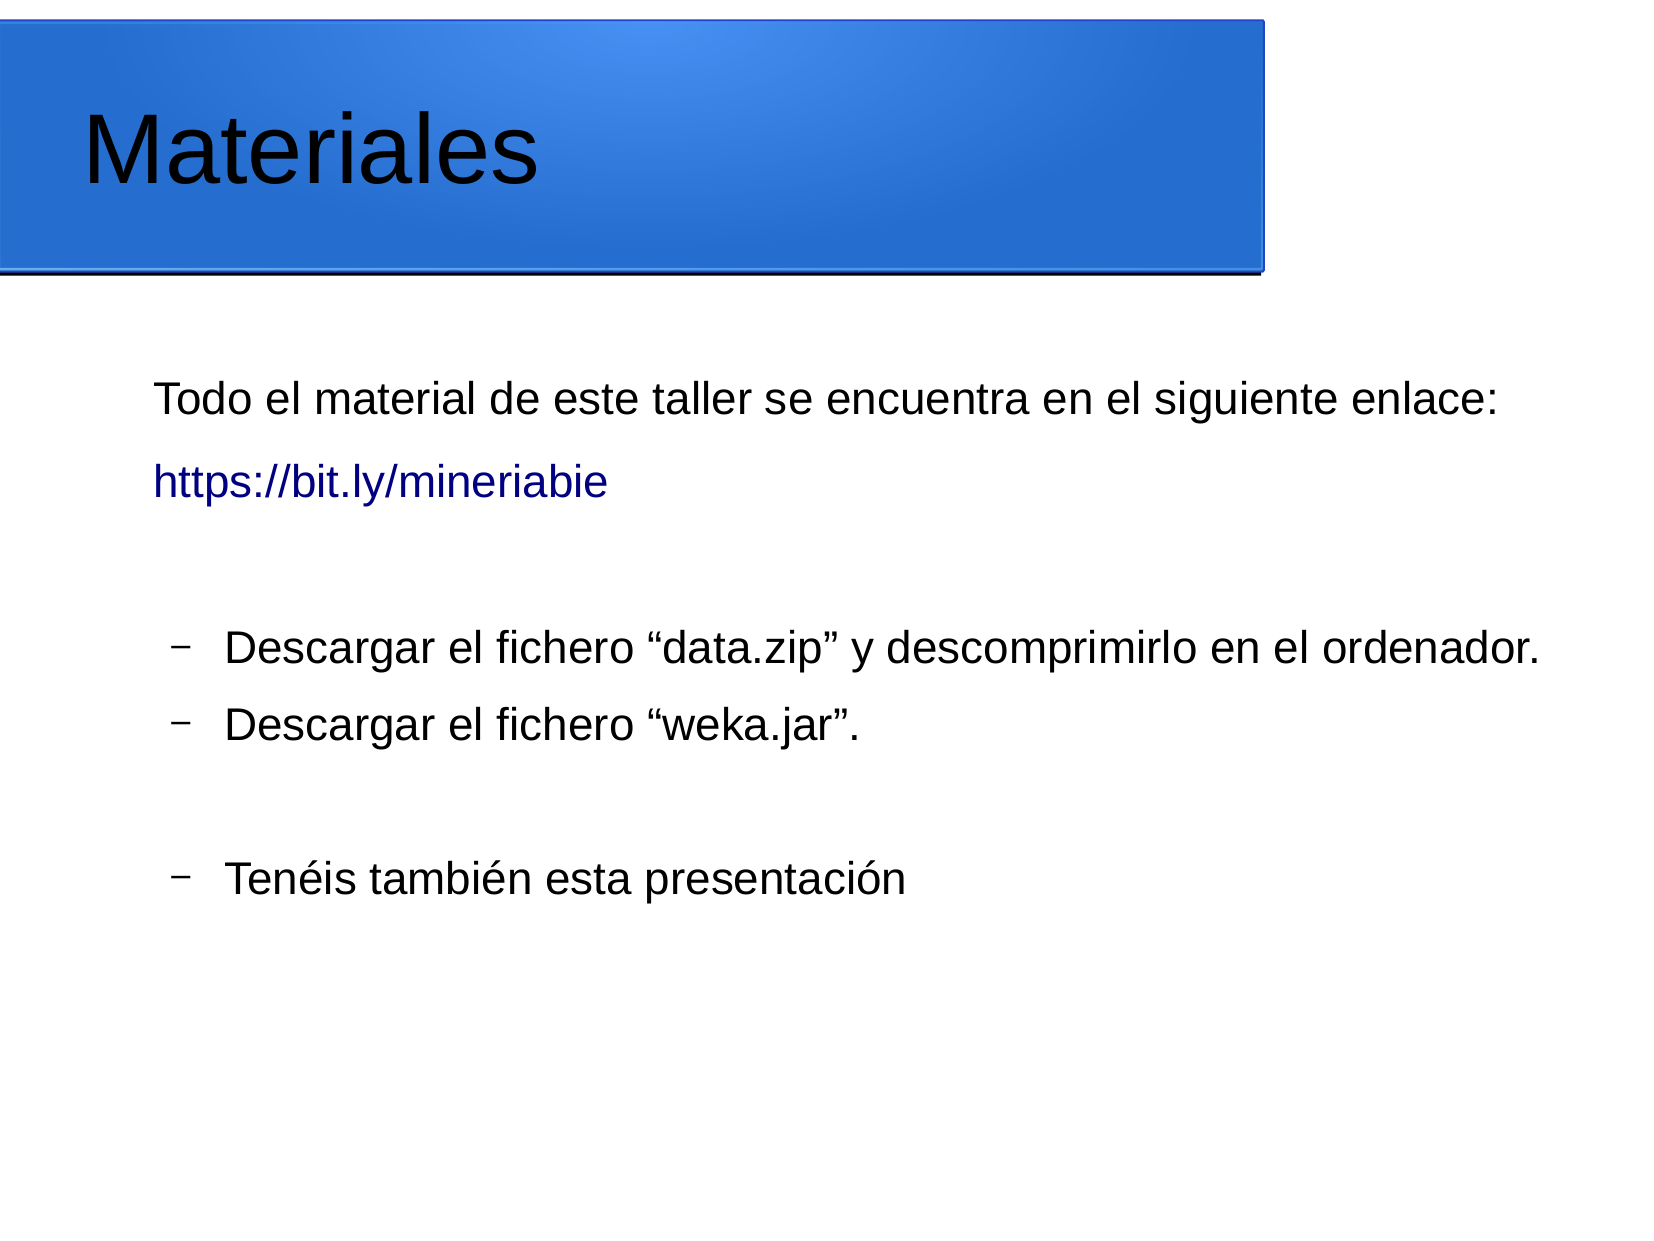

# Materiales
Todo el material de este taller se encuentra en el siguiente enlace:
https://bit.ly/mineriabie
Descargar el fichero “data.zip” y descomprimirlo en el ordenador.
Descargar el fichero “weka.jar”.
Tenéis también esta presentación